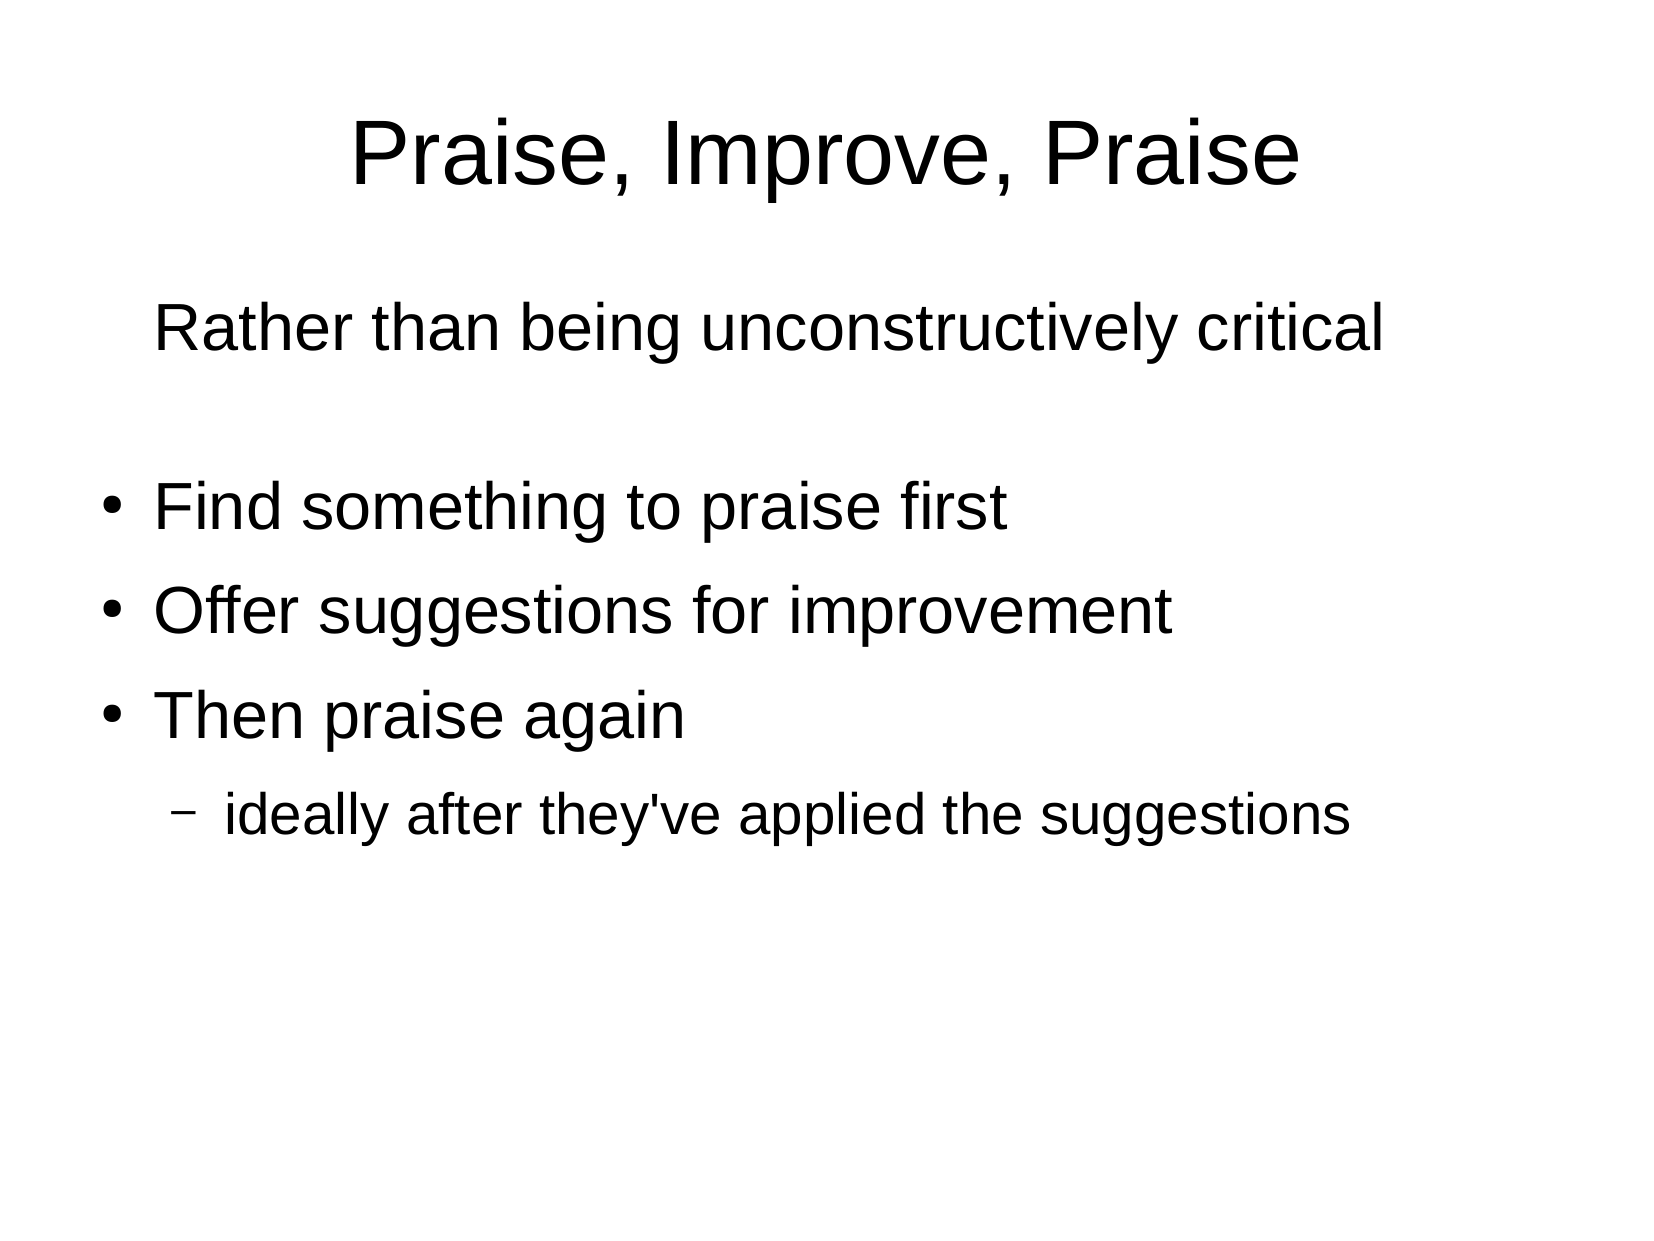

# Praise, Improve, Praise
Rather than being unconstructively critical
Find something to praise first
Offer suggestions for improvement
Then praise again
ideally after they've applied the suggestions